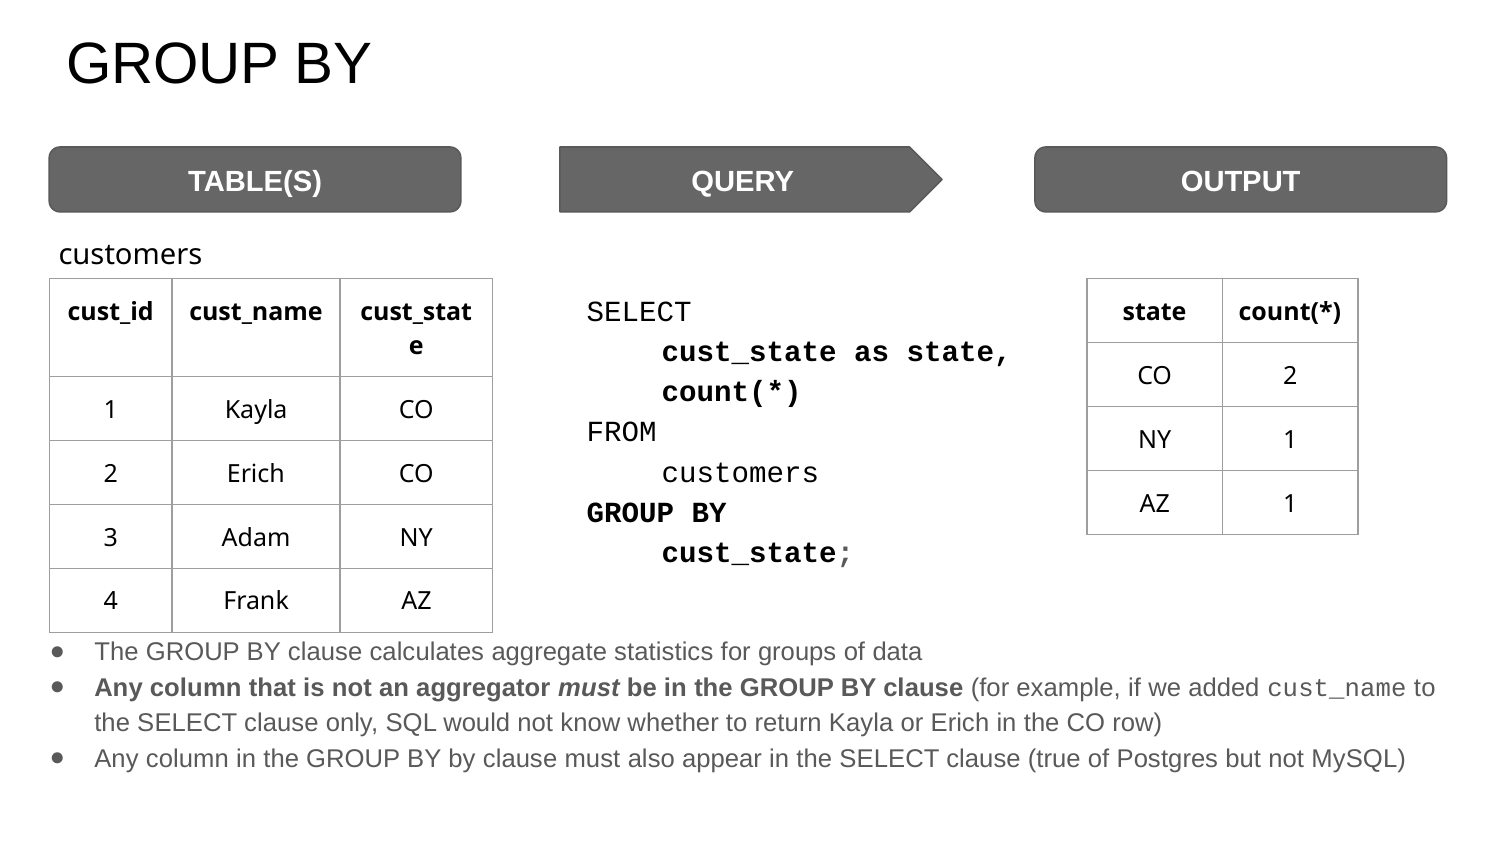

# GROUP BY
TABLE(S)
QUERY
OUTPUT
customers
SELECT
	cust_state as state,
	count(*)
FROM
	customers
GROUP BY
cust_state;
| cust\_id | cust\_name | cust\_state |
| --- | --- | --- |
| 1 | Kayla | CO |
| 2 | Erich | CO |
| 3 | Adam | NY |
| 4 | Frank | AZ |
| state | count(\*) |
| --- | --- |
| CO | 2 |
| NY | 1 |
| AZ | 1 |
The GROUP BY clause calculates aggregate statistics for groups of data
Any column that is not an aggregator must be in the GROUP BY clause (for example, if we added cust_name to the SELECT clause only, SQL would not know whether to return Kayla or Erich in the CO row)
Any column in the GROUP BY by clause must also appear in the SELECT clause (true of Postgres but not MySQL)